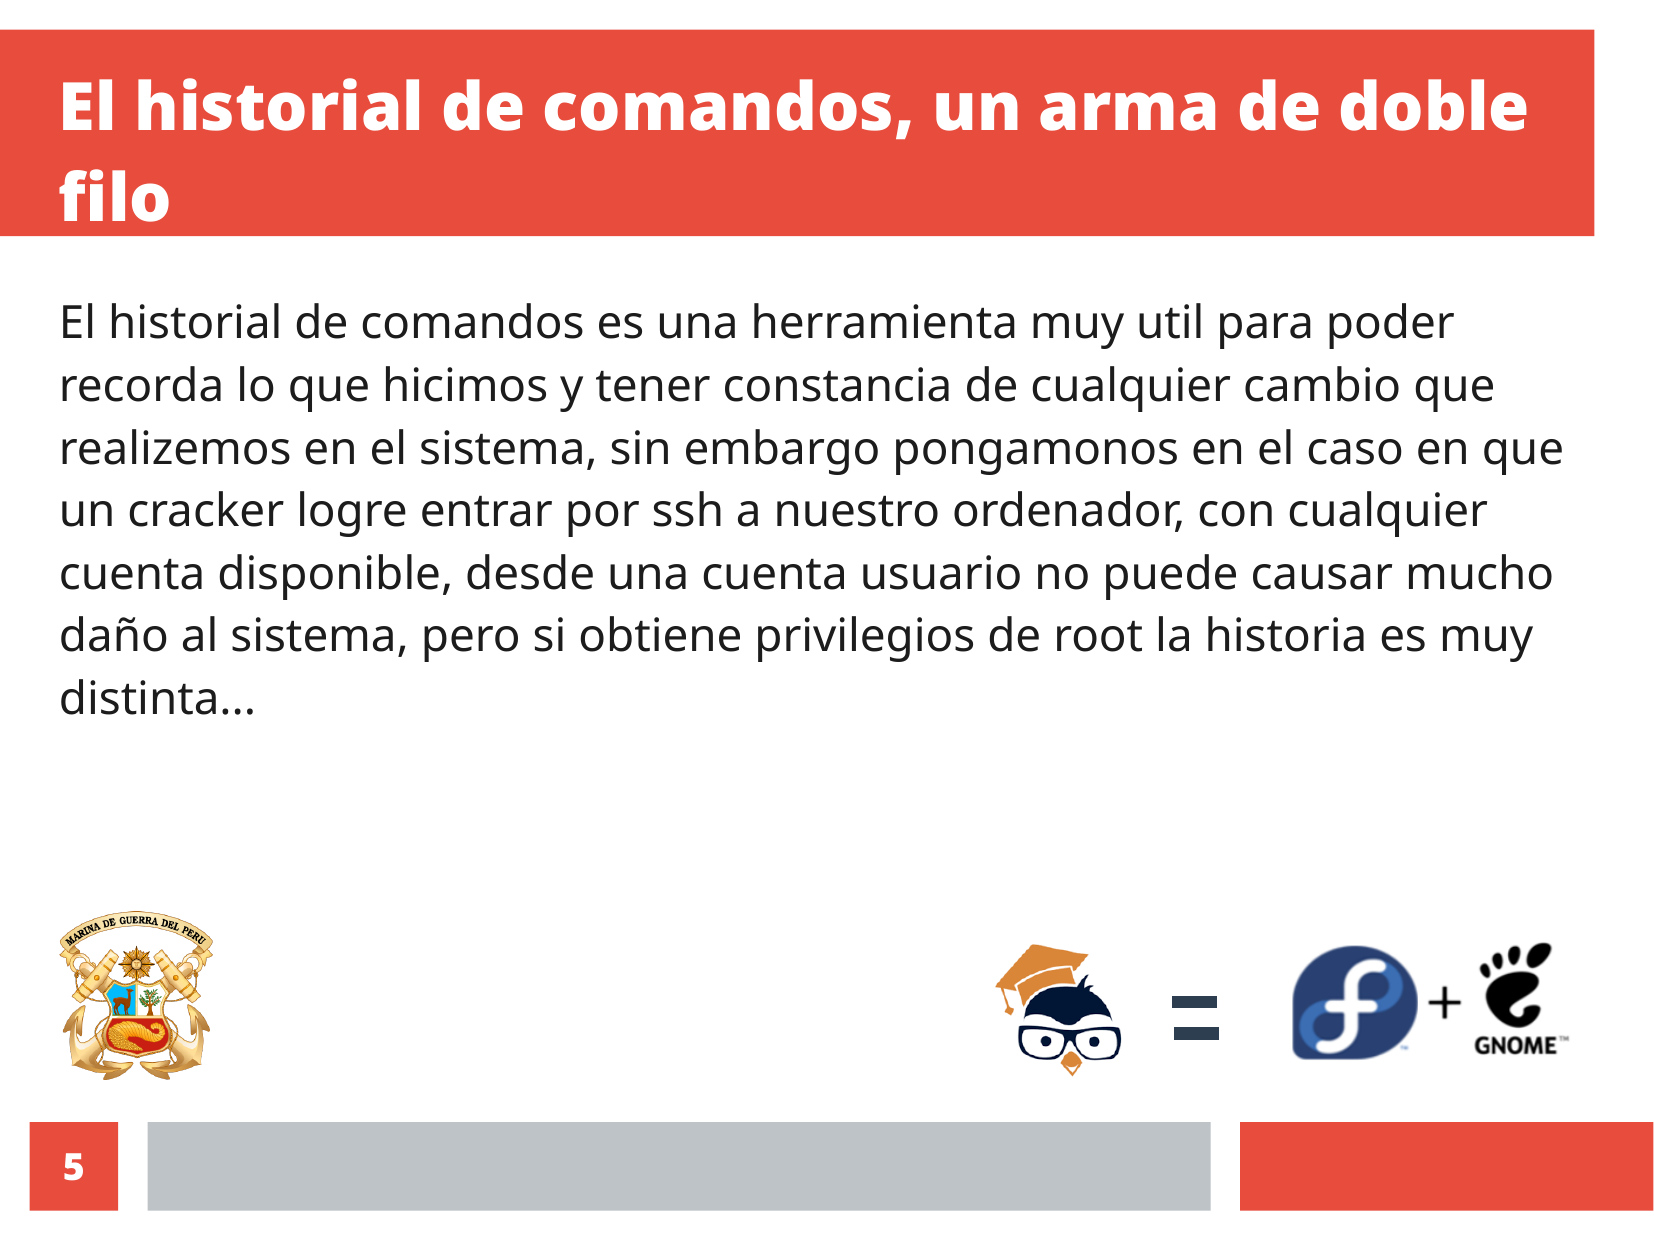

# El historial de comandos, un arma de doble filo
El historial de comandos es una herramienta muy util para poder recorda lo que hicimos y tener constancia de cualquier cambio que realizemos en el sistema, sin embargo pongamonos en el caso en que un cracker logre entrar por ssh a nuestro ordenador, con cualquier cuenta disponible, desde una cuenta usuario no puede causar mucho daño al sistema, pero si obtiene privilegios de root la historia es muy distinta...
5